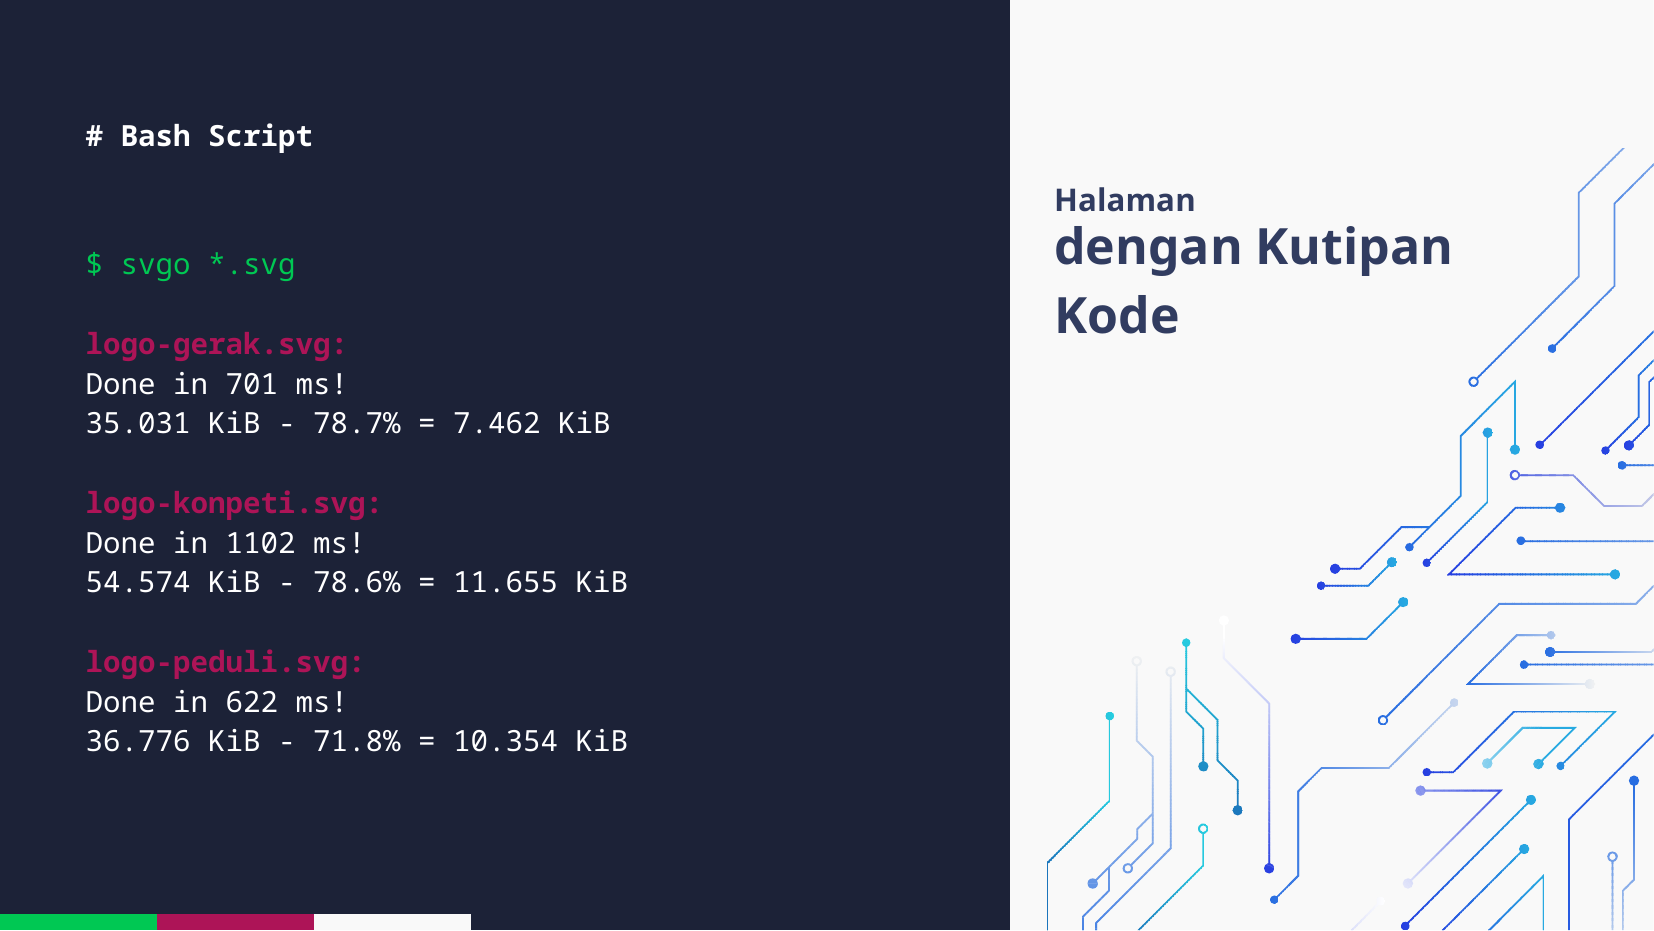

# Bash Script
Halaman
dengan Kutipan
Kode
$ svgo *.svg
logo-gerak.svg:
Done in 701 ms!
35.031 KiB - 78.7% = 7.462 KiB
logo-konpeti.svg:
Done in 1102 ms!
54.574 KiB - 78.6% = 11.655 KiB
logo-peduli.svg:
Done in 622 ms!
36.776 KiB - 71.8% = 10.354 KiB